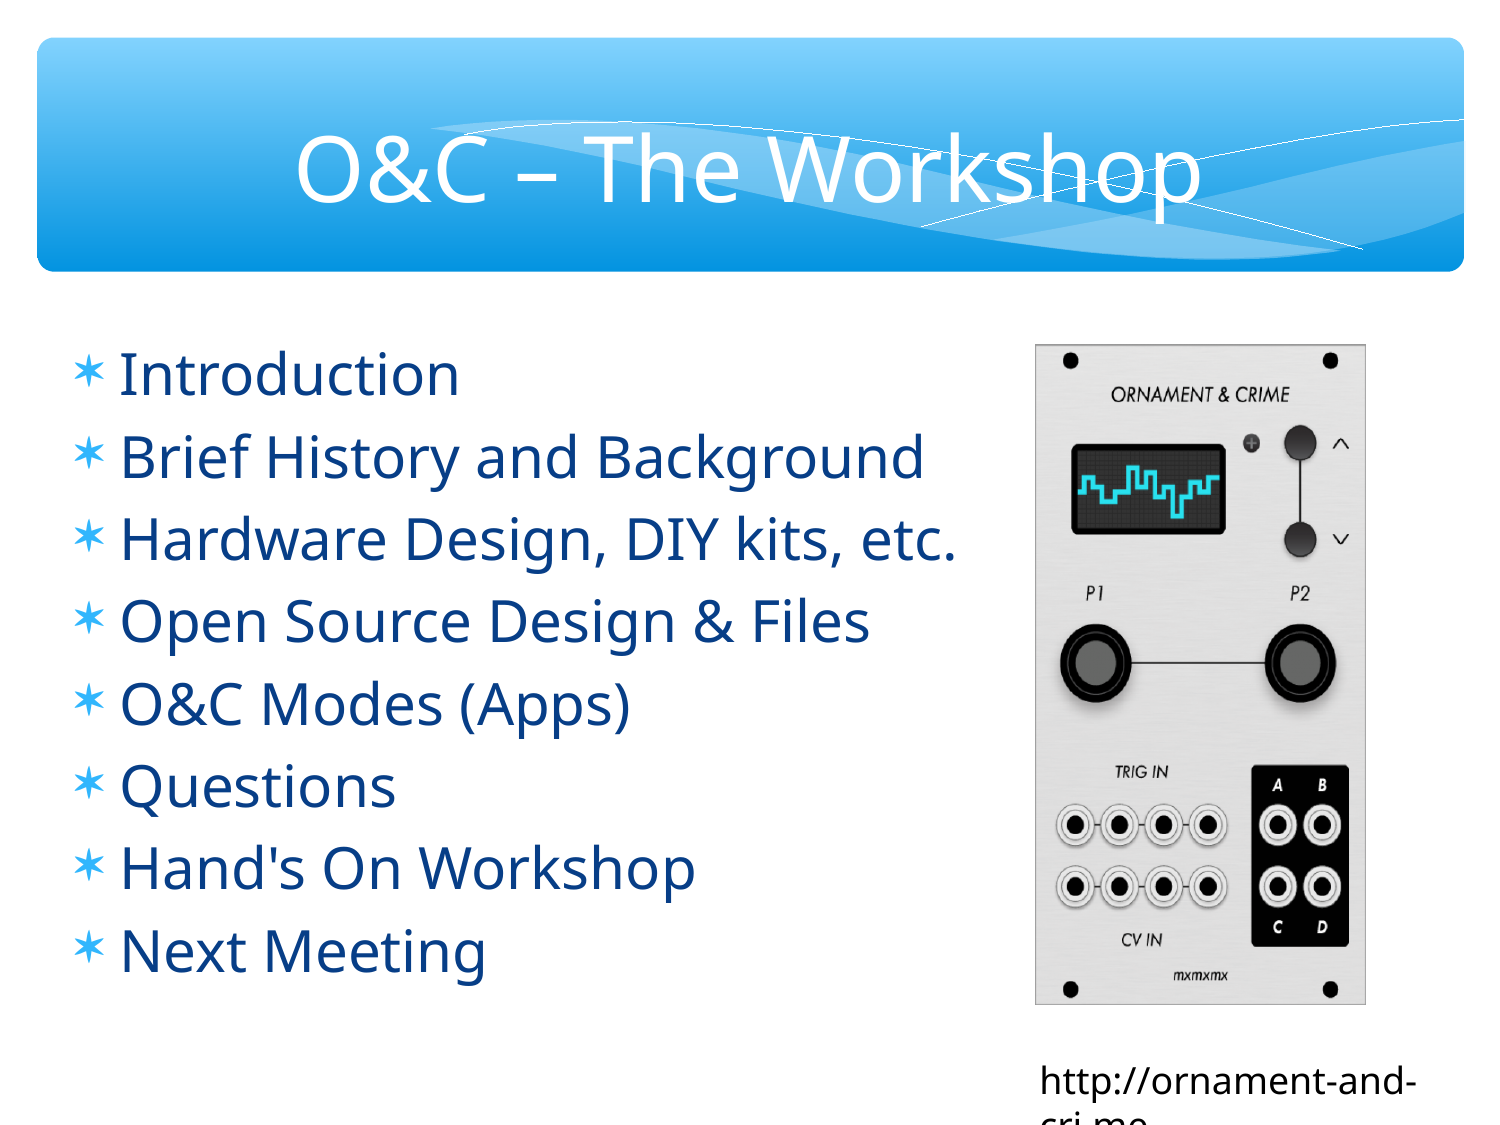

# O&C – The Workshop
Introduction
Brief History and Background
Hardware Design, DIY kits, etc.
Open Source Design & Files
O&C Modes (Apps)
Questions
Hand's On Workshop
Next Meeting
http://ornament-and-cri.me